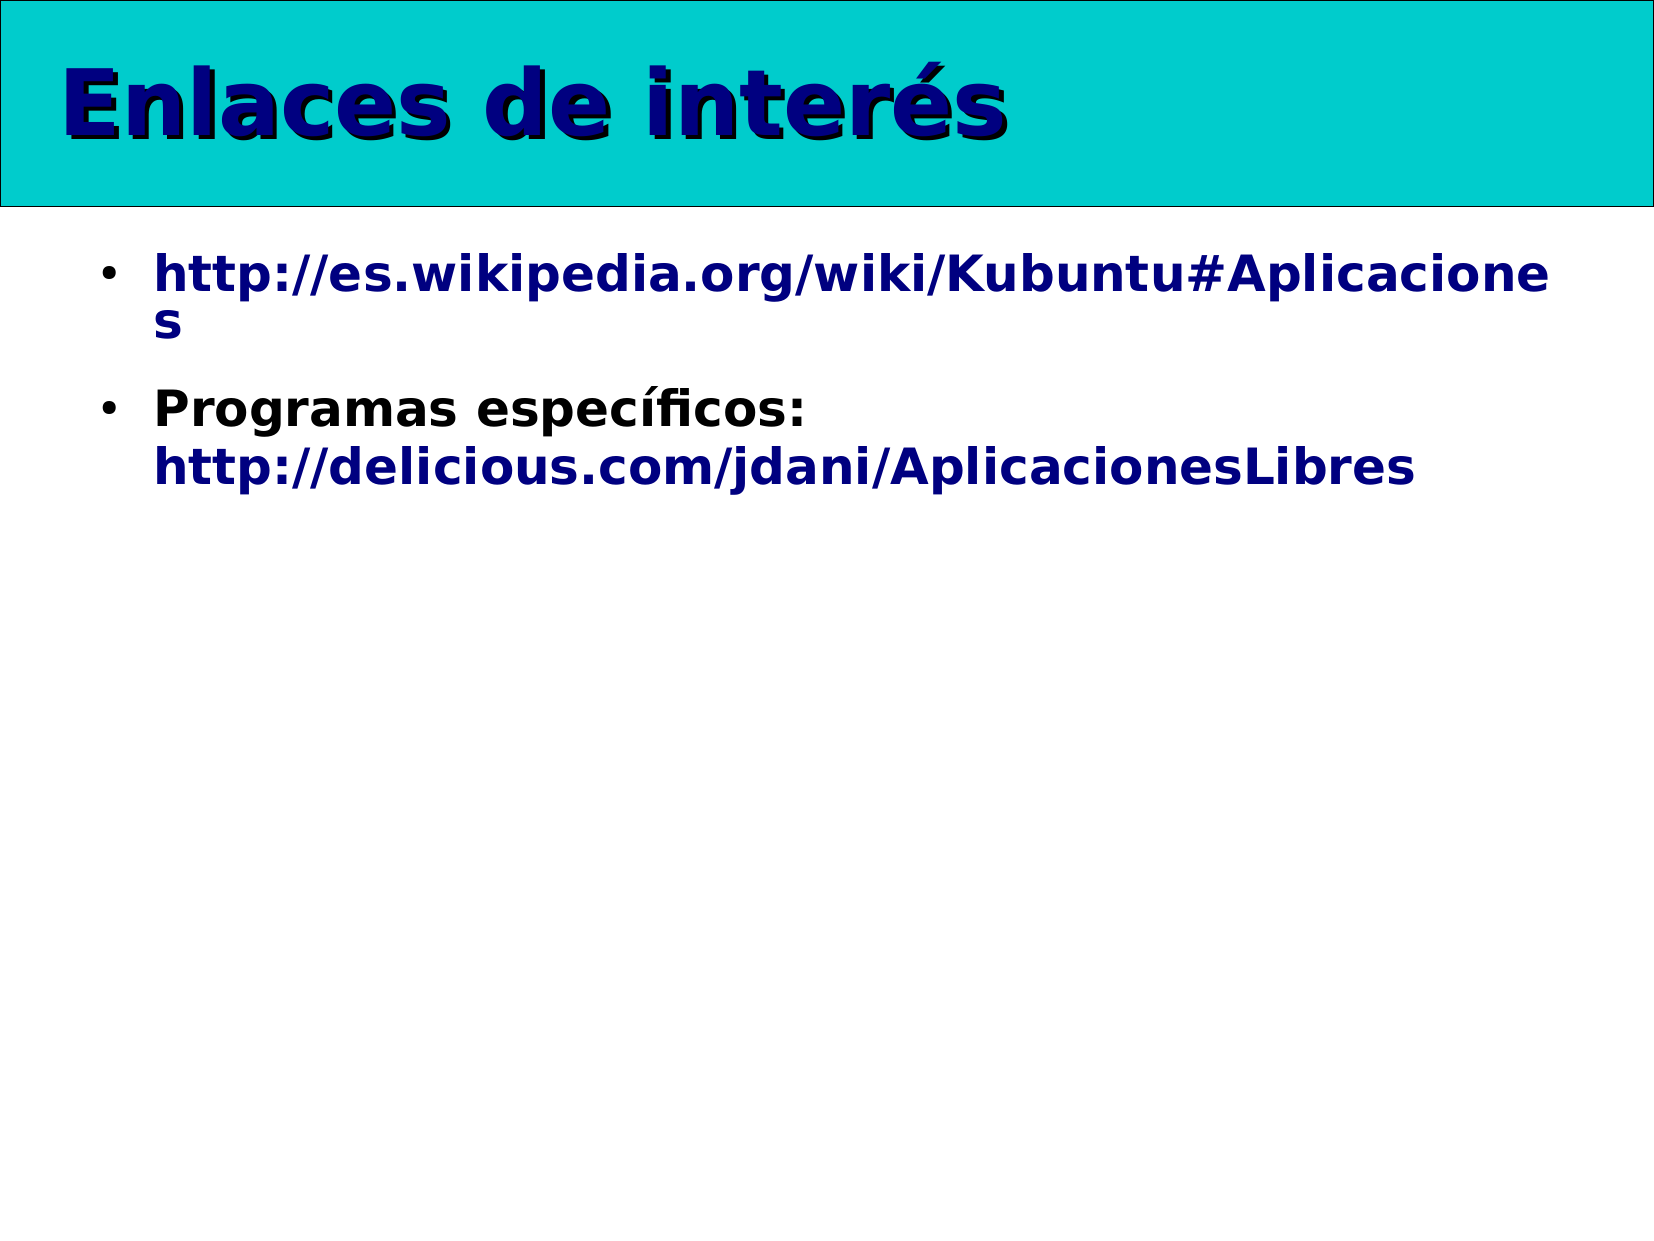

# Enlaces de interés
http://es.wikipedia.org/wiki/Kubuntu#Aplicaciones
Programas específicos:
http://delicious.com/jdani/AplicacionesLibres